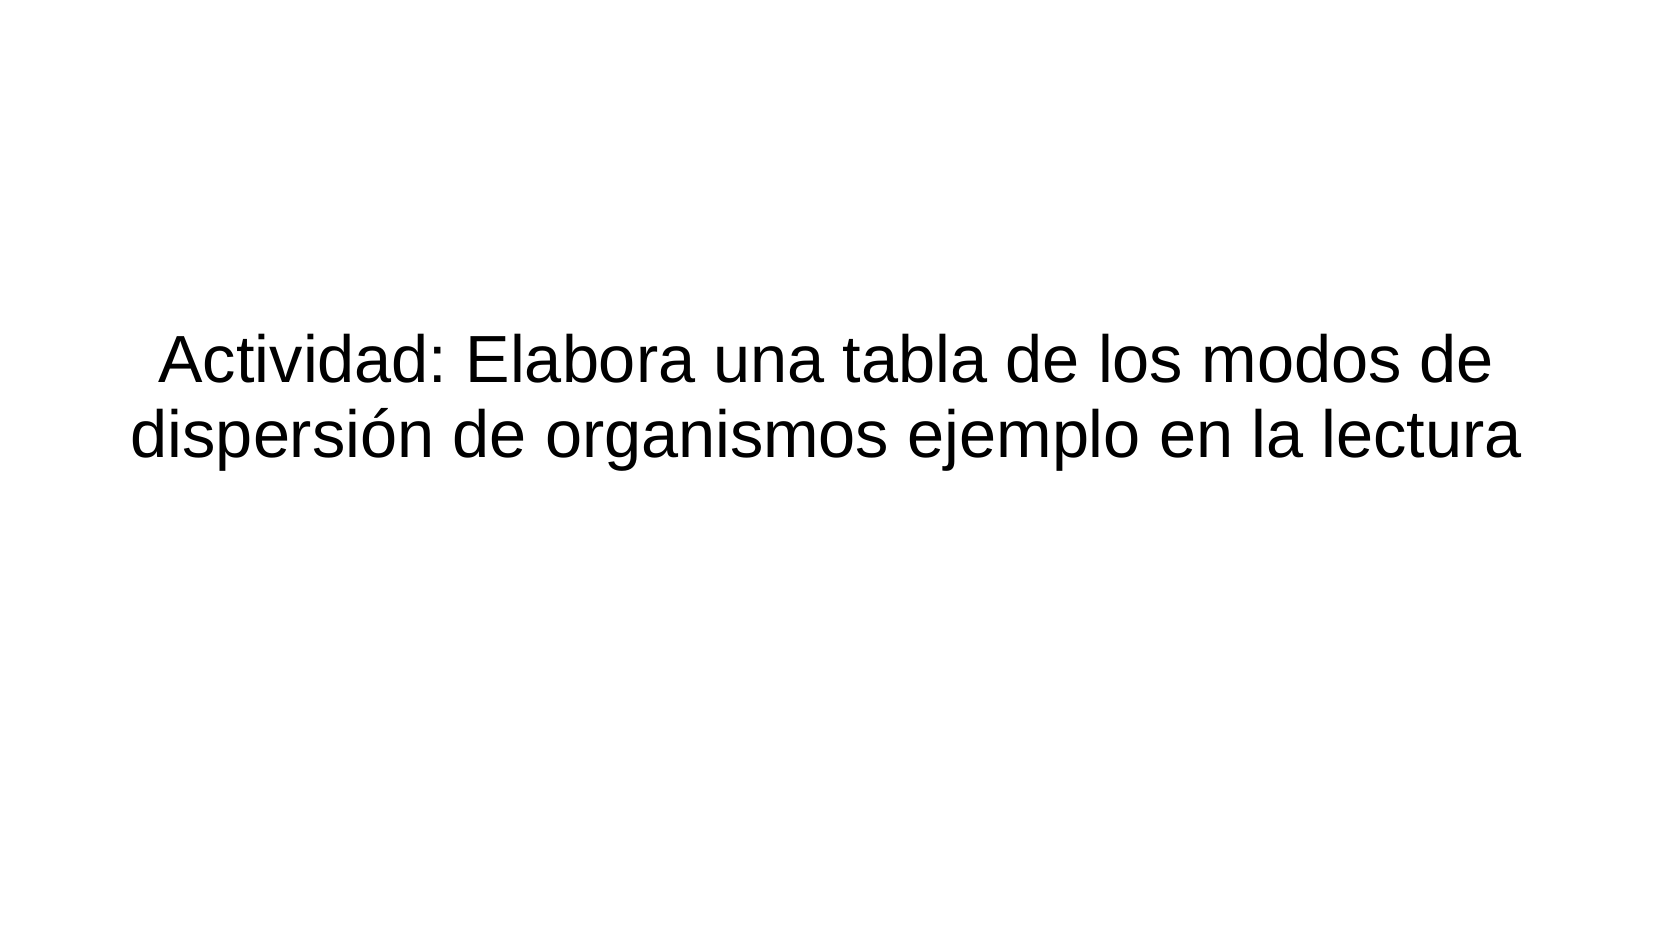

# Actividad: Elabora una tabla de los modos de dispersión de organismos ejemplo en la lectura